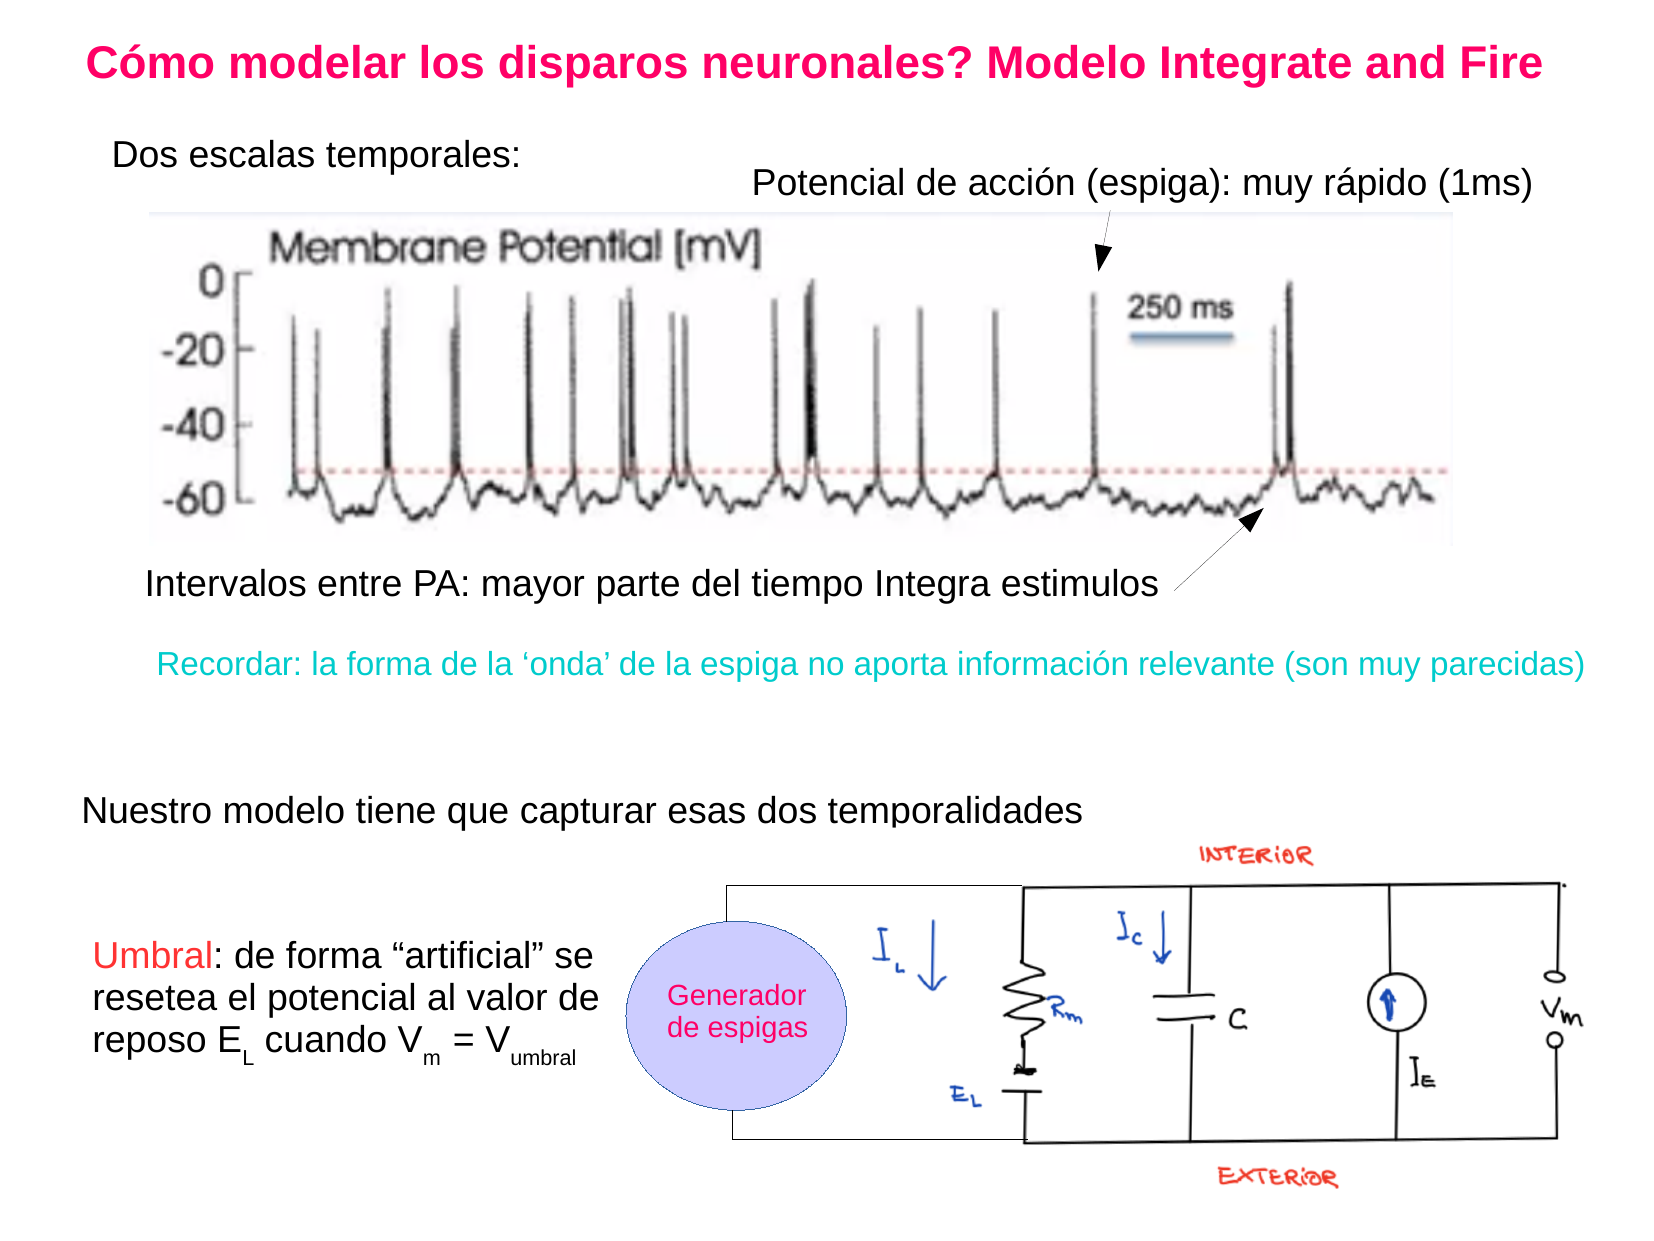

Cómo modelar los disparos neuronales? Modelo Integrate and Fire
Dos escalas temporales:
Potencial de acción (espiga): muy rápido (1ms)
Intervalos entre PA: mayor parte del tiempo Integra estimulos
Recordar: la forma de la ‘onda’ de la espiga no aporta información relevante (son muy parecidas)
Nuestro modelo tiene que capturar esas dos temporalidades
Generador
de espigas
Umbral: de forma “artificial” se resetea el potencial al valor de reposo EL cuando Vm = Vumbral